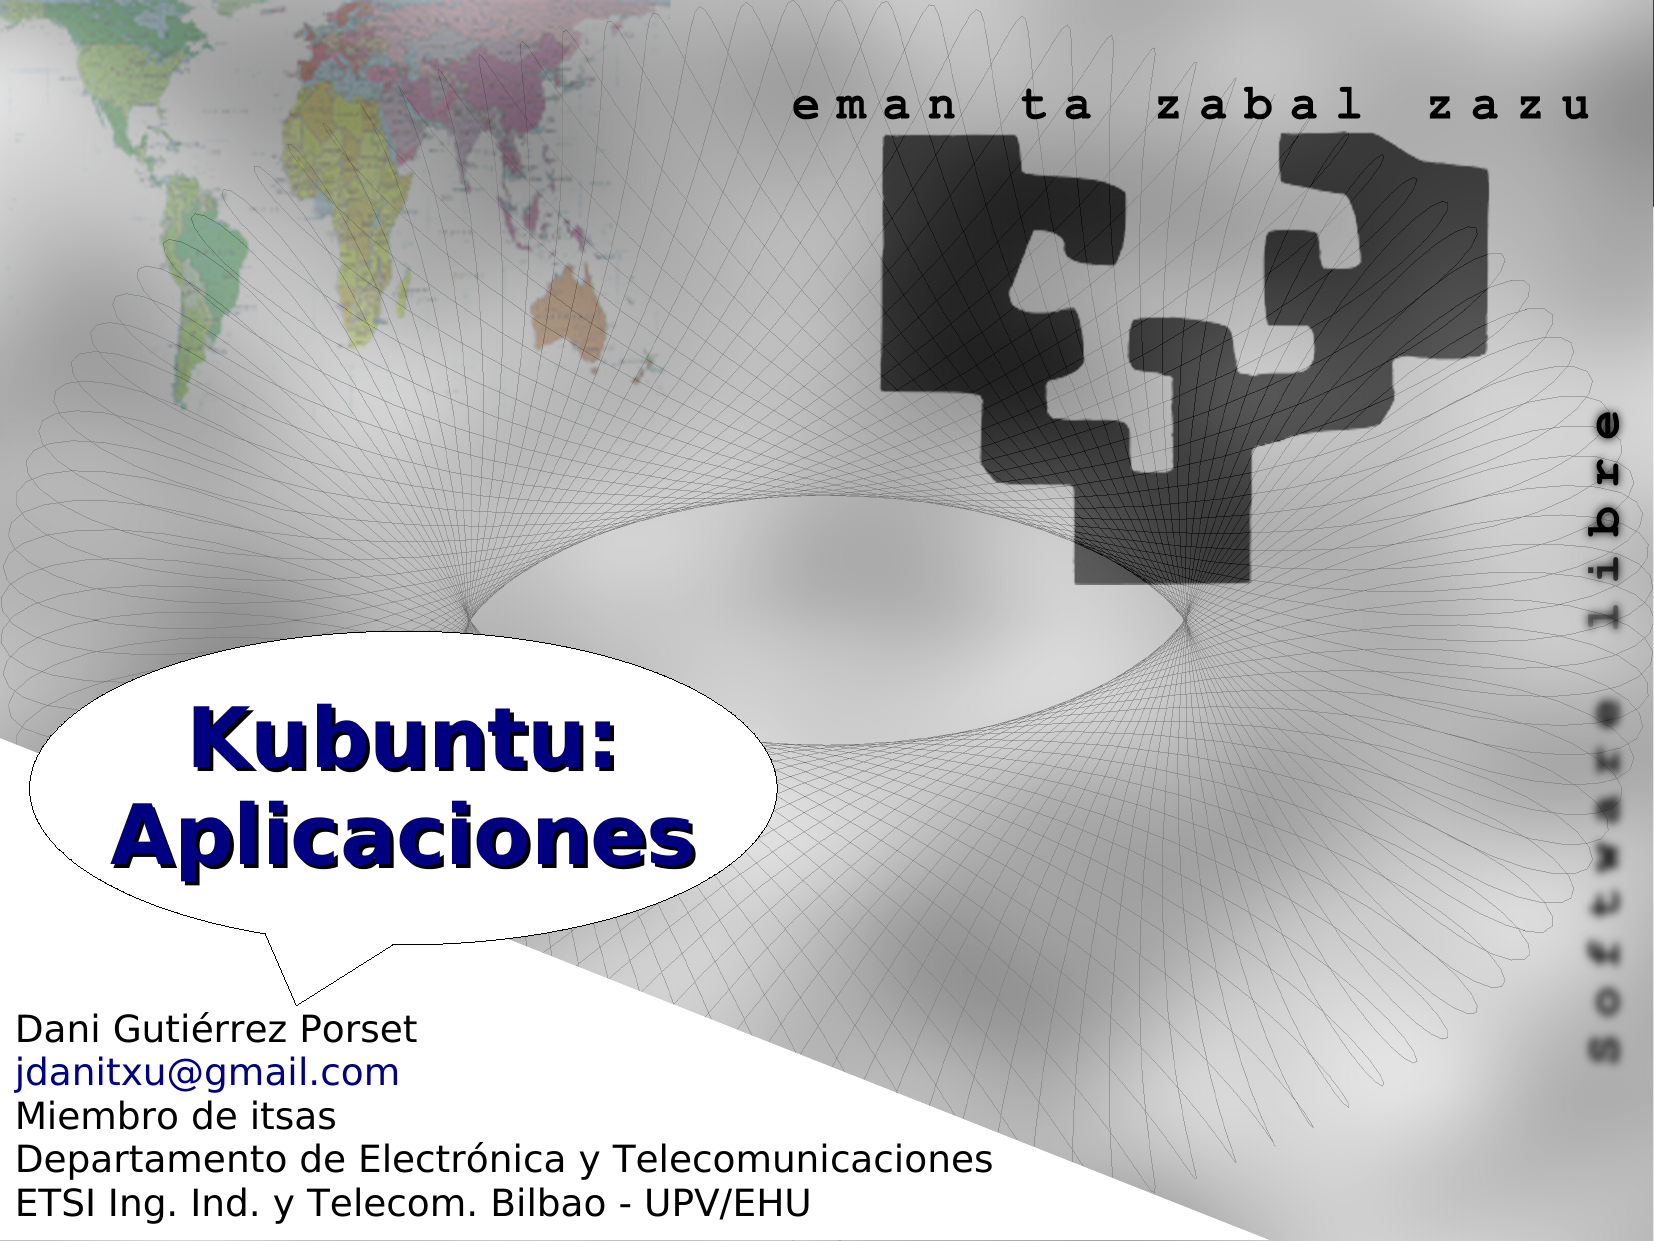

Kubuntu:
Aplicaciones
Dani Gutiérrez Porset
jdanitxu@gmail.com
Miembro de itsas
Departamento de Electrónica y Telecomunicaciones
ETSI Ing. Ind. y Telecom. Bilbao - UPV/EHU